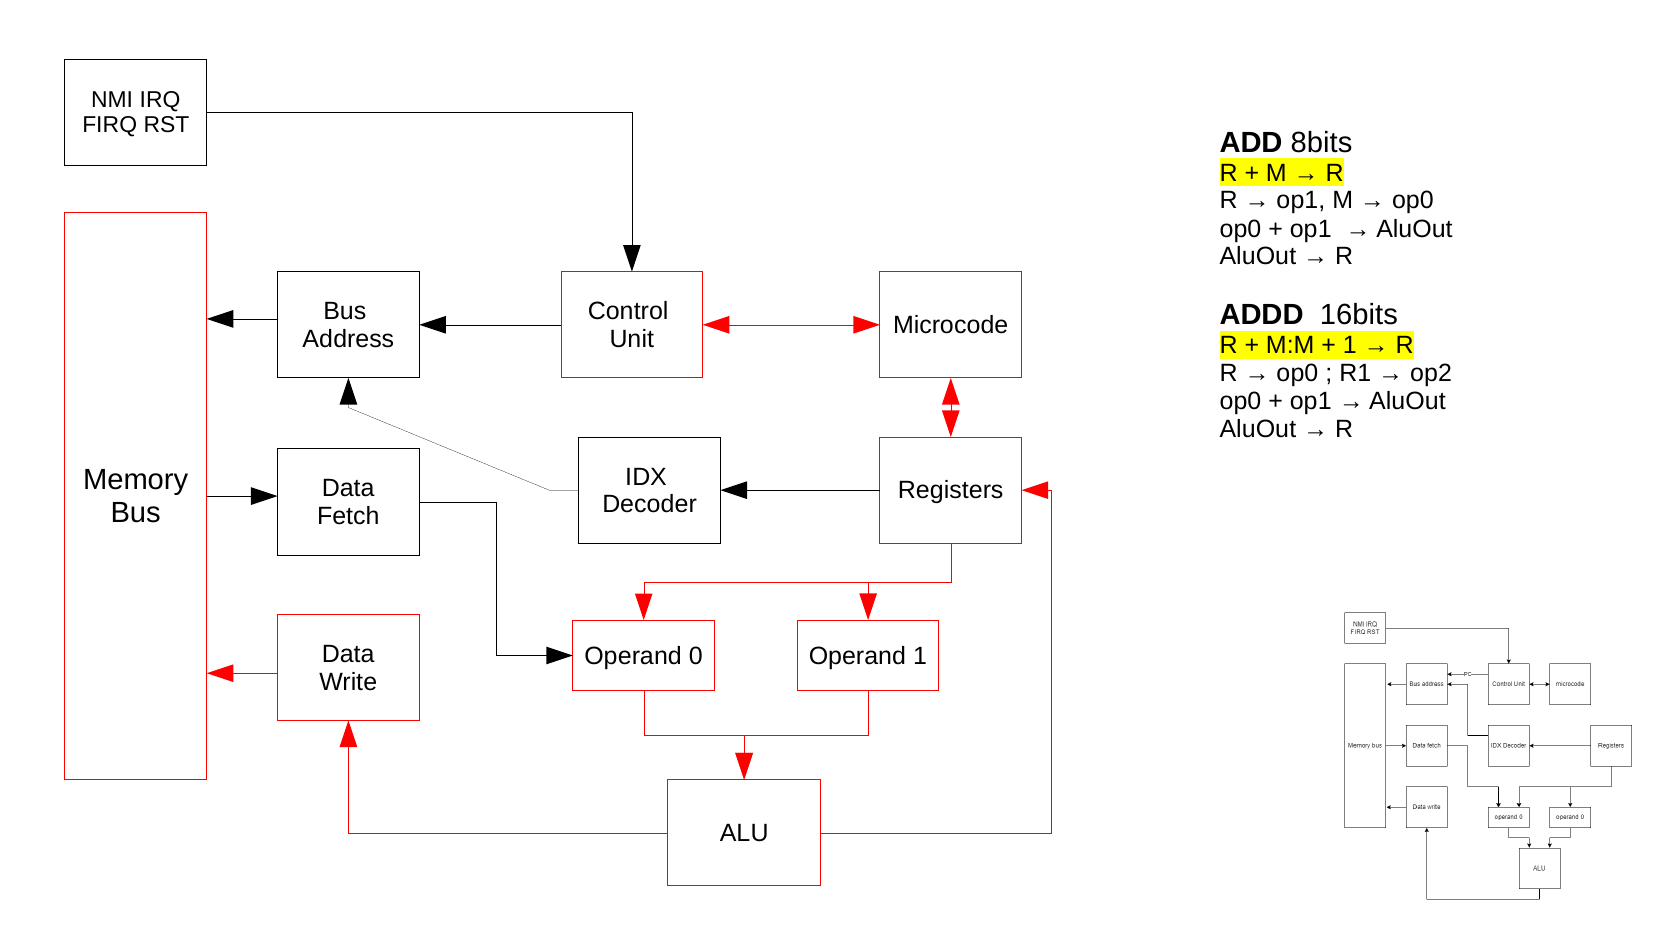

NMI IRQ
FIRQ RST
ADD 8bits
R + M → R
R → op1, M → op0
op0 + op1 → AluOut
AluOut → R
ADDD 16bits
R + M:M + 1 → R
R → op0 ; R1 → op2
op0 + op1 → AluOut
AluOut → R
Memory
Bus
Bus
Address
Control
Unit
Microcode
IDX
Decoder
Registers
Data
Fetch
Data
Write
Operand 1
Operand 0
ALU